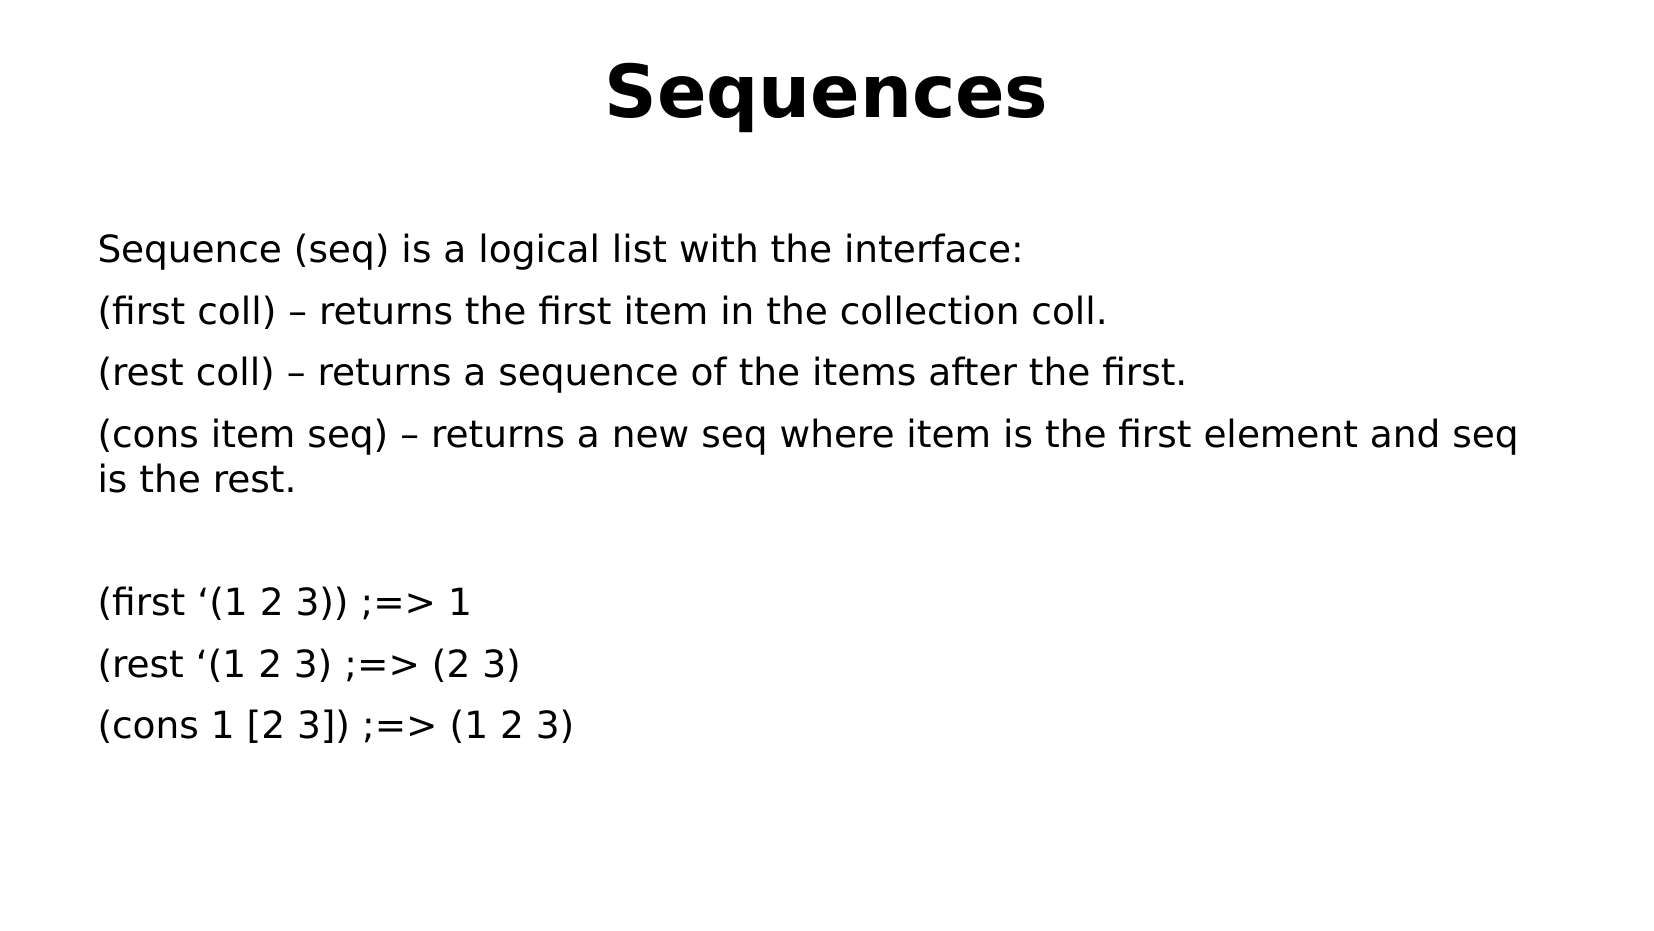

# Sequences
Sequence (seq) is a logical list with the interface:
(first coll) – returns the first item in the collection coll.
(rest coll) – returns a sequence of the items after the first.
(cons item seq) – returns a new seq where item is the first element and seq is the rest.
(first ‘(1 2 3)) ;=> 1
(rest ‘(1 2 3) ;=> (2 3)
(cons 1 [2 3]) ;=> (1 2 3)